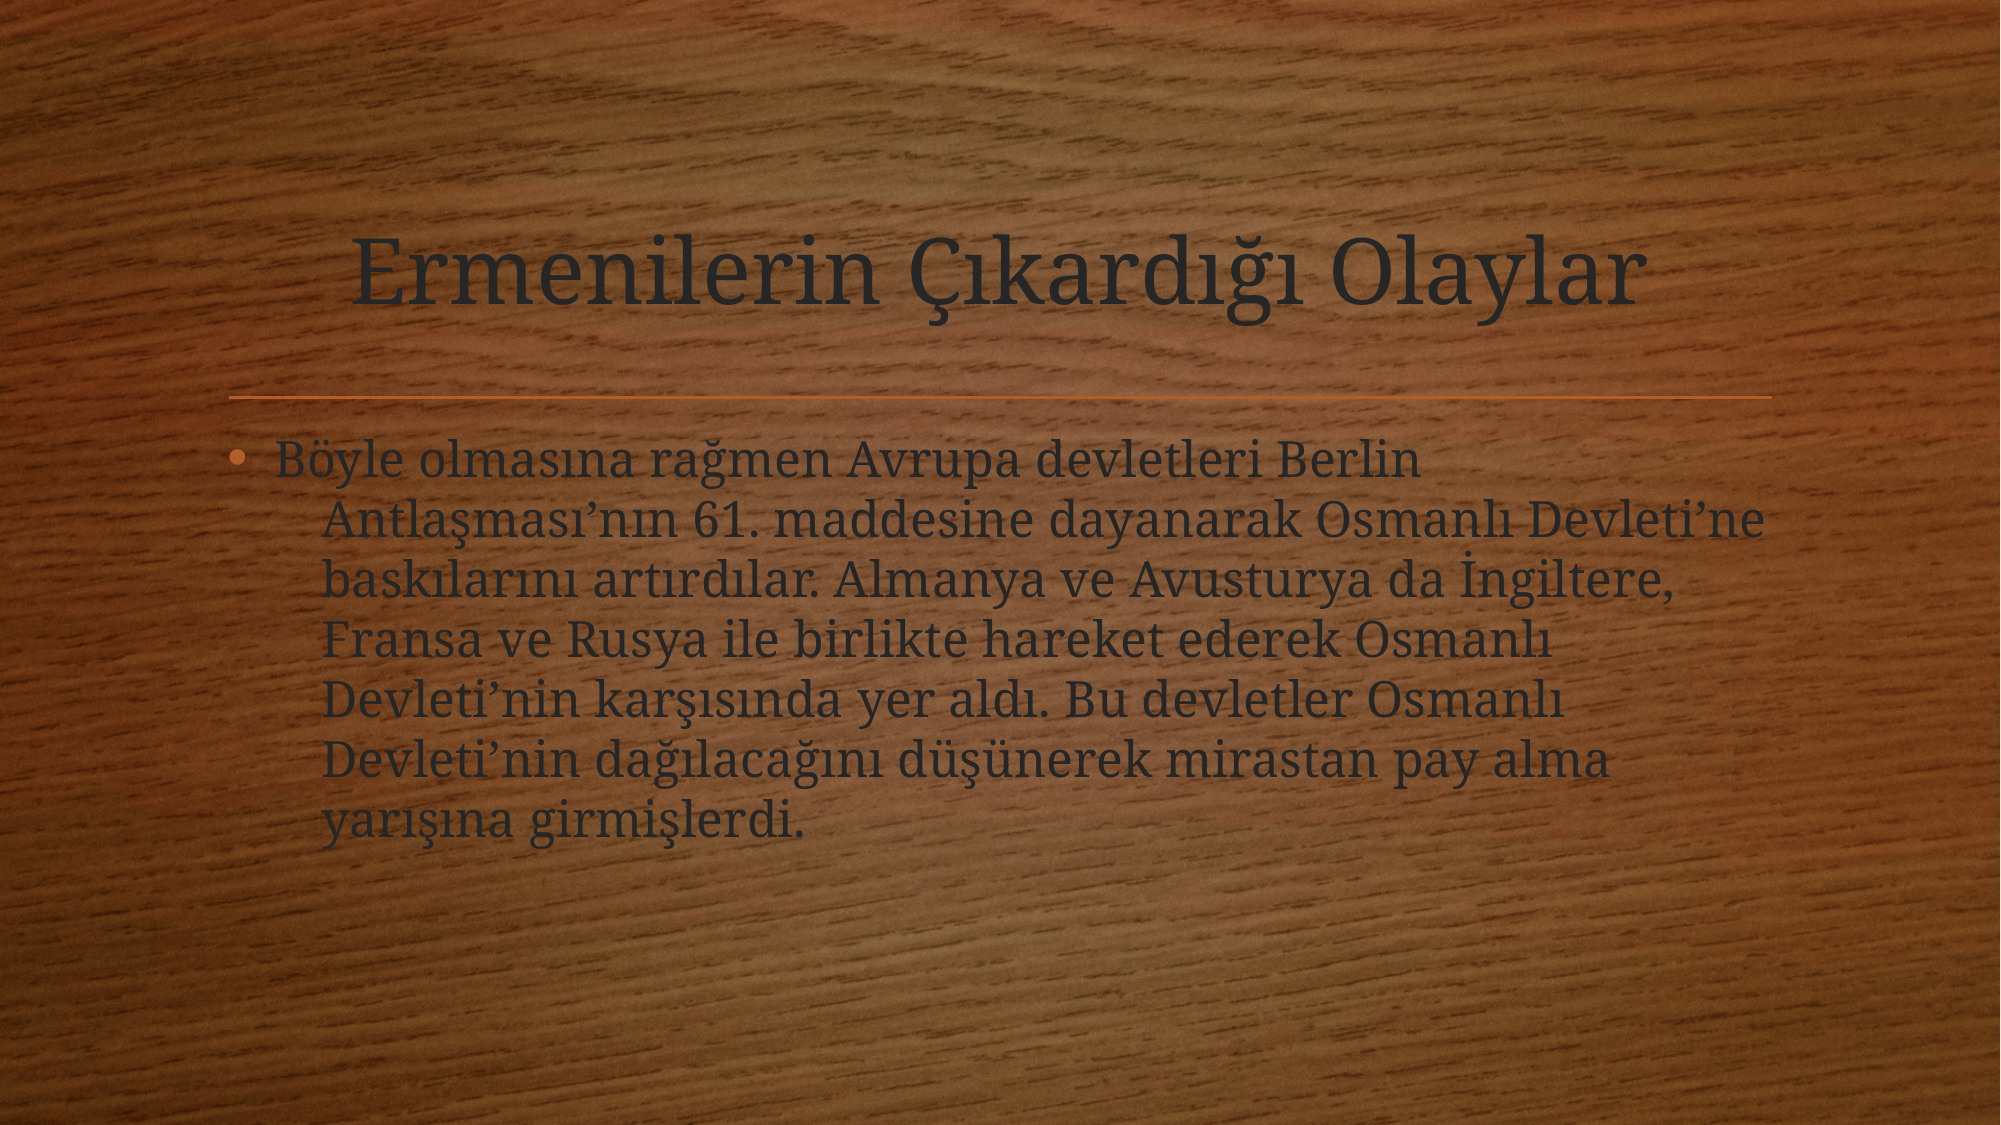

# Ermenilerin Çıkardığı Olaylar
Böyle olmasına rağmen Avrupa devletleri Berlin Antlaşması’nın 61. maddesine dayanarak Osmanlı Devleti’ne baskılarını artırdılar. Almanya ve Avusturya da İngiltere, Fransa ve Rusya ile birlikte hareket ederek Osmanlı Devleti’nin karşısında yer aldı. Bu devletler Osmanlı Devleti’nin dağılacağını düşünerek mirastan pay alma yarışına girmişlerdi.